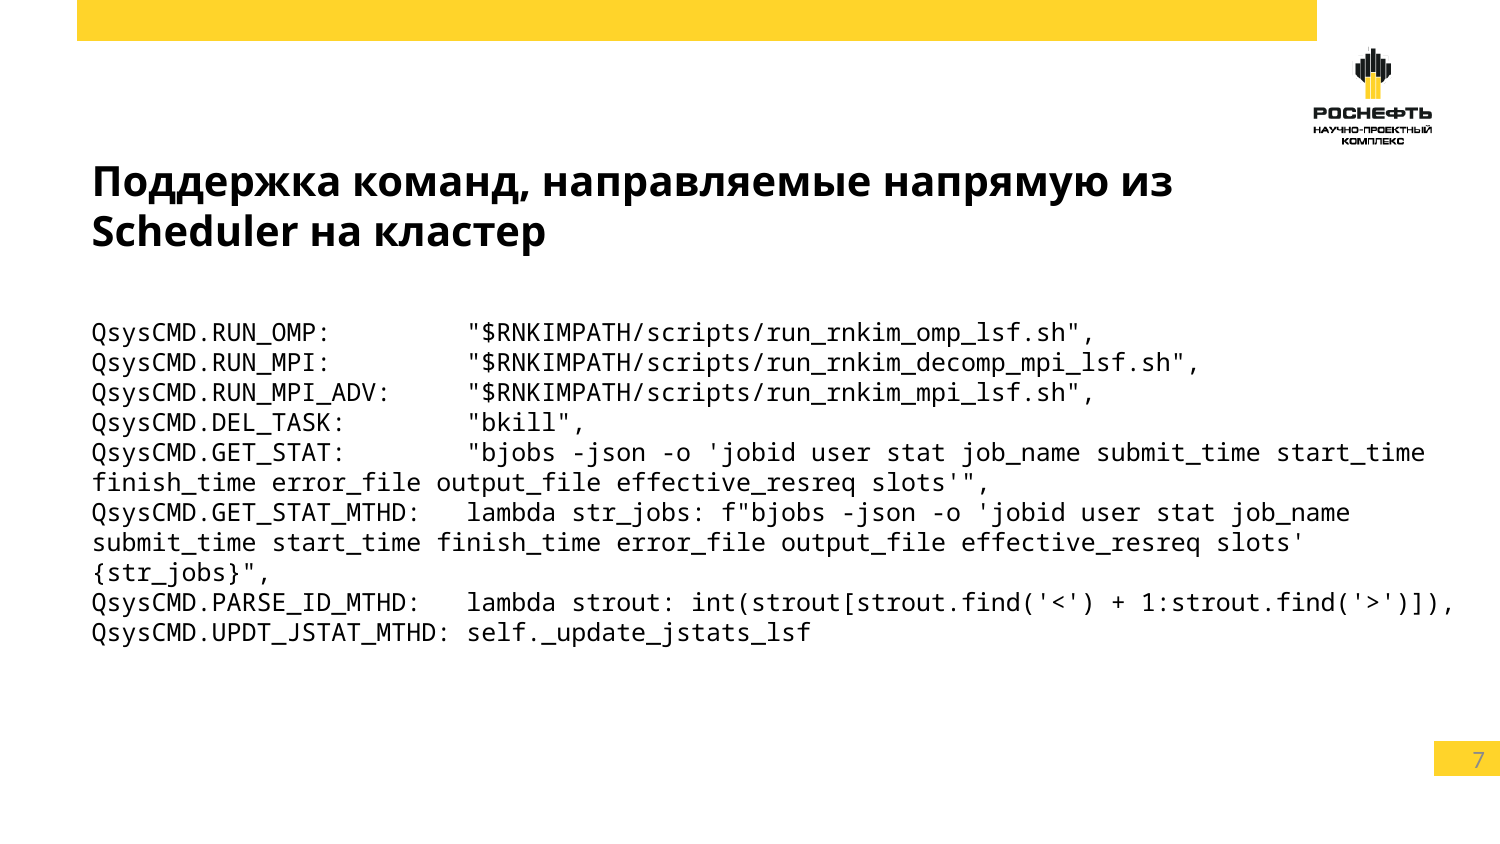

Поддержка команд, направляемые напрямую из Scheduler на кластер
QsysCMD.RUN_OMP: "$RNKIMPATH/scripts/run_rnkim_omp_lsf.sh",
QsysCMD.RUN_MPI: "$RNKIMPATH/scripts/run_rnkim_decomp_mpi_lsf.sh",
QsysCMD.RUN_MPI_ADV: "$RNKIMPATH/scripts/run_rnkim_mpi_lsf.sh",
QsysCMD.DEL_TASK: "bkill",
QsysCMD.GET_STAT: "bjobs -json -o 'jobid user stat job_name submit_time start_time finish_time error_file output_file effective_resreq slots'",
QsysCMD.GET_STAT_MTHD: lambda str_jobs: f"bjobs -json -o 'jobid user stat job_name submit_time start_time finish_time error_file output_file effective_resreq slots' {str_jobs}",
QsysCMD.PARSE_ID_MTHD: lambda strout: int(strout[strout.find('<') + 1:strout.find('>')]),
QsysCMD.UPDT_JSTAT_MTHD: self._update_jstats_lsf